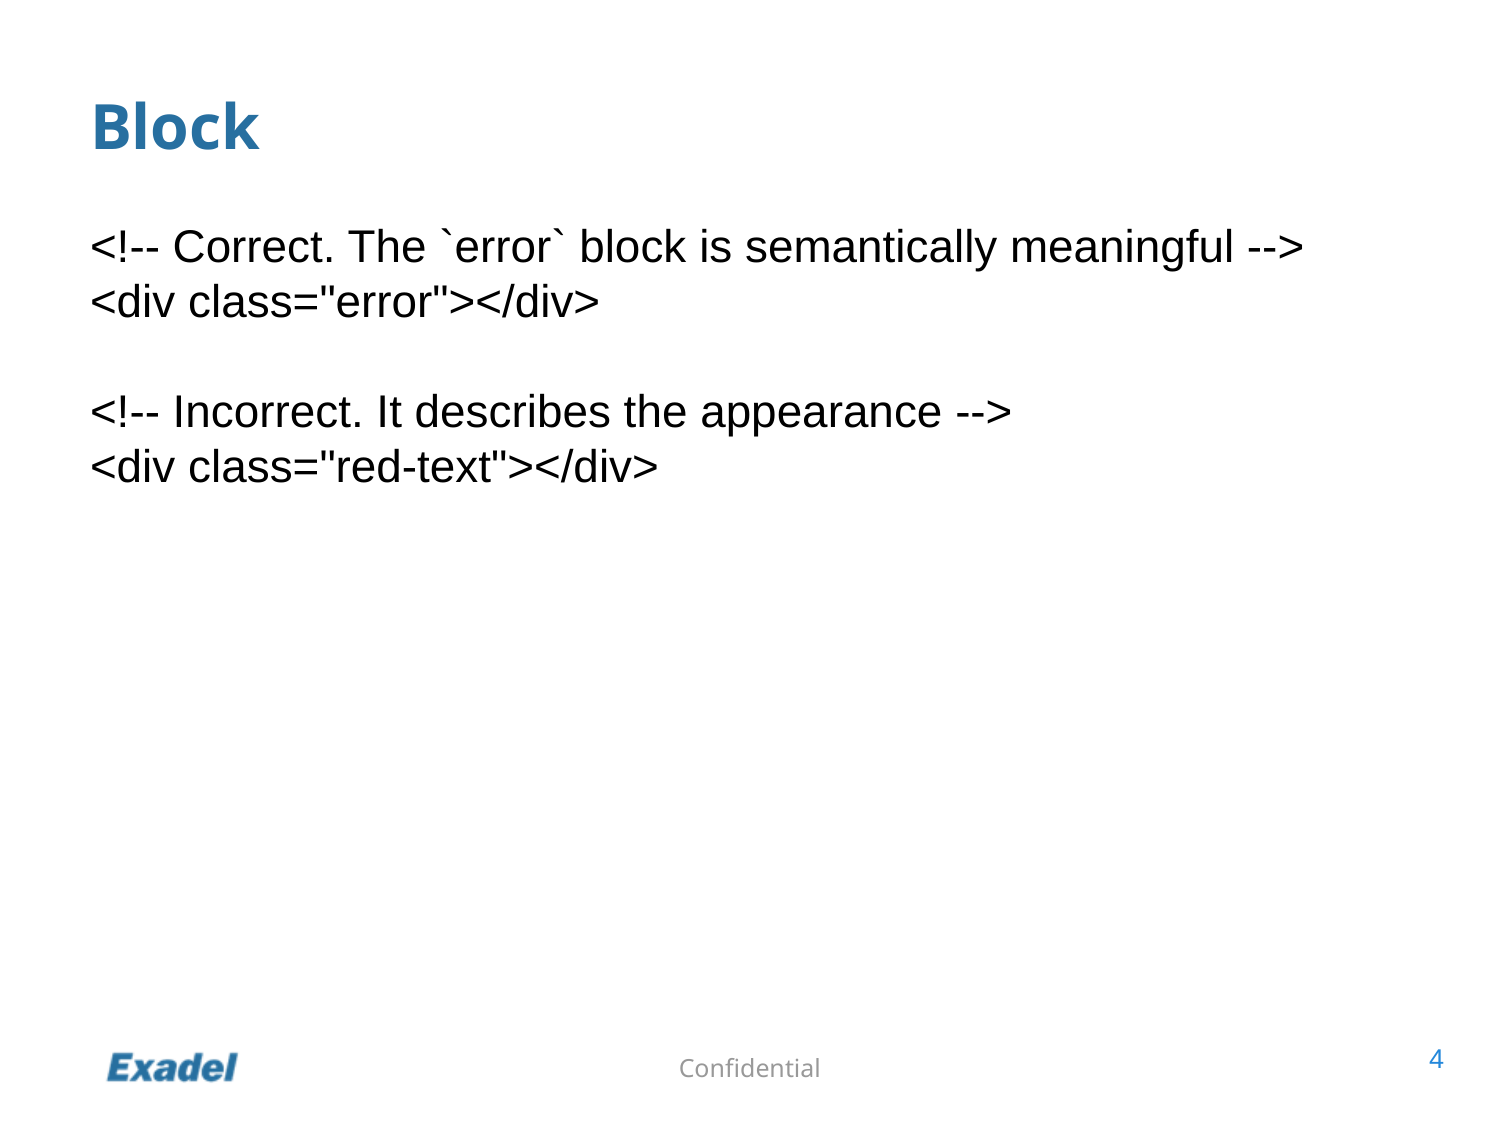

# Block
<!-- Correct. The `error` block is semantically meaningful -->
<div class="error"></div>
<!-- Incorrect. It describes the appearance -->
<div class="red-text"></div>